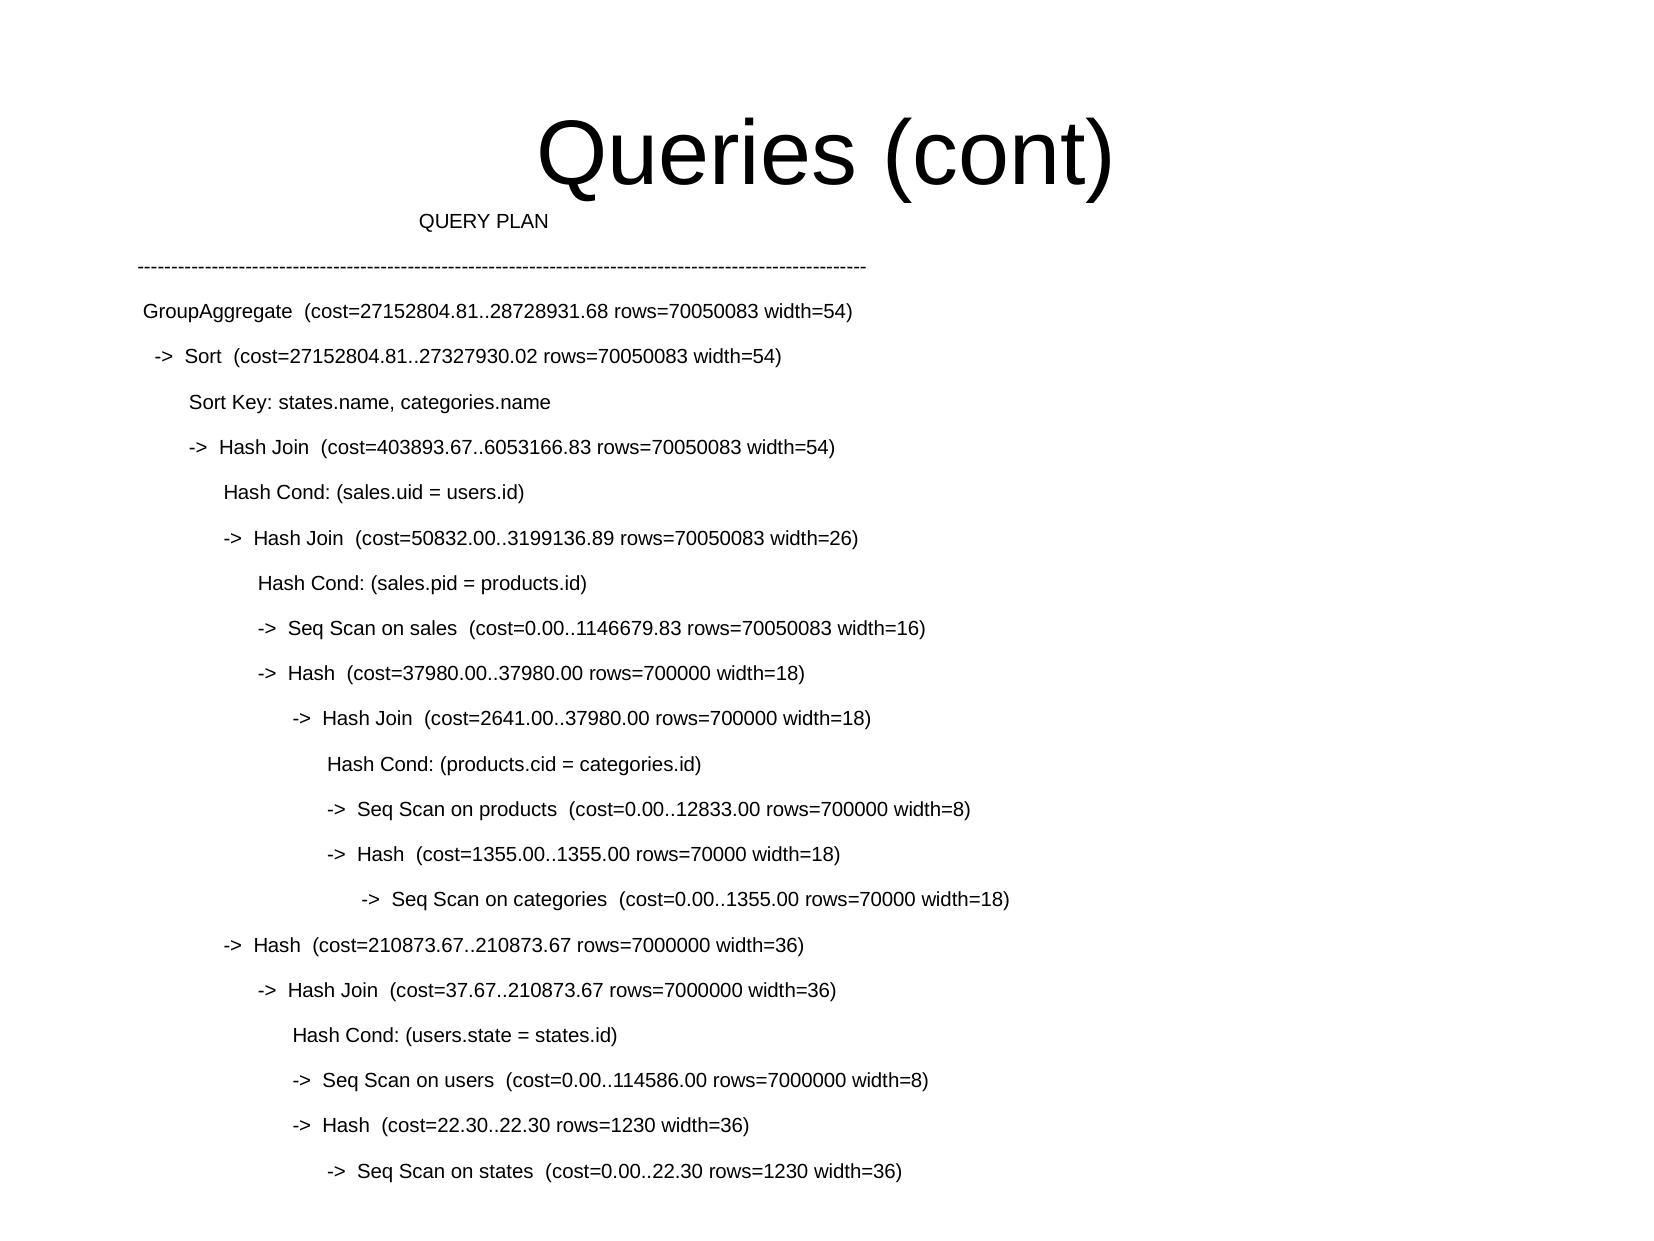

# Queries (cont)
 QUERY PLAN
------------------------------------------------------------------------------------------------------------
 GroupAggregate (cost=27152804.81..28728931.68 rows=70050083 width=54)
 -> Sort (cost=27152804.81..27327930.02 rows=70050083 width=54)
 Sort Key: states.name, categories.name
 -> Hash Join (cost=403893.67..6053166.83 rows=70050083 width=54)
 Hash Cond: (sales.uid = users.id)
 -> Hash Join (cost=50832.00..3199136.89 rows=70050083 width=26)
 Hash Cond: (sales.pid = products.id)
 -> Seq Scan on sales (cost=0.00..1146679.83 rows=70050083 width=16)
 -> Hash (cost=37980.00..37980.00 rows=700000 width=18)
 -> Hash Join (cost=2641.00..37980.00 rows=700000 width=18)
 Hash Cond: (products.cid = categories.id)
 -> Seq Scan on products (cost=0.00..12833.00 rows=700000 width=8)
 -> Hash (cost=1355.00..1355.00 rows=70000 width=18)
 -> Seq Scan on categories (cost=0.00..1355.00 rows=70000 width=18)
 -> Hash (cost=210873.67..210873.67 rows=7000000 width=36)
 -> Hash Join (cost=37.67..210873.67 rows=7000000 width=36)
 Hash Cond: (users.state = states.id)
 -> Seq Scan on users (cost=0.00..114586.00 rows=7000000 width=8)
 -> Hash (cost=22.30..22.30 rows=1230 width=36)
 -> Seq Scan on states (cost=0.00..22.30 rows=1230 width=36)